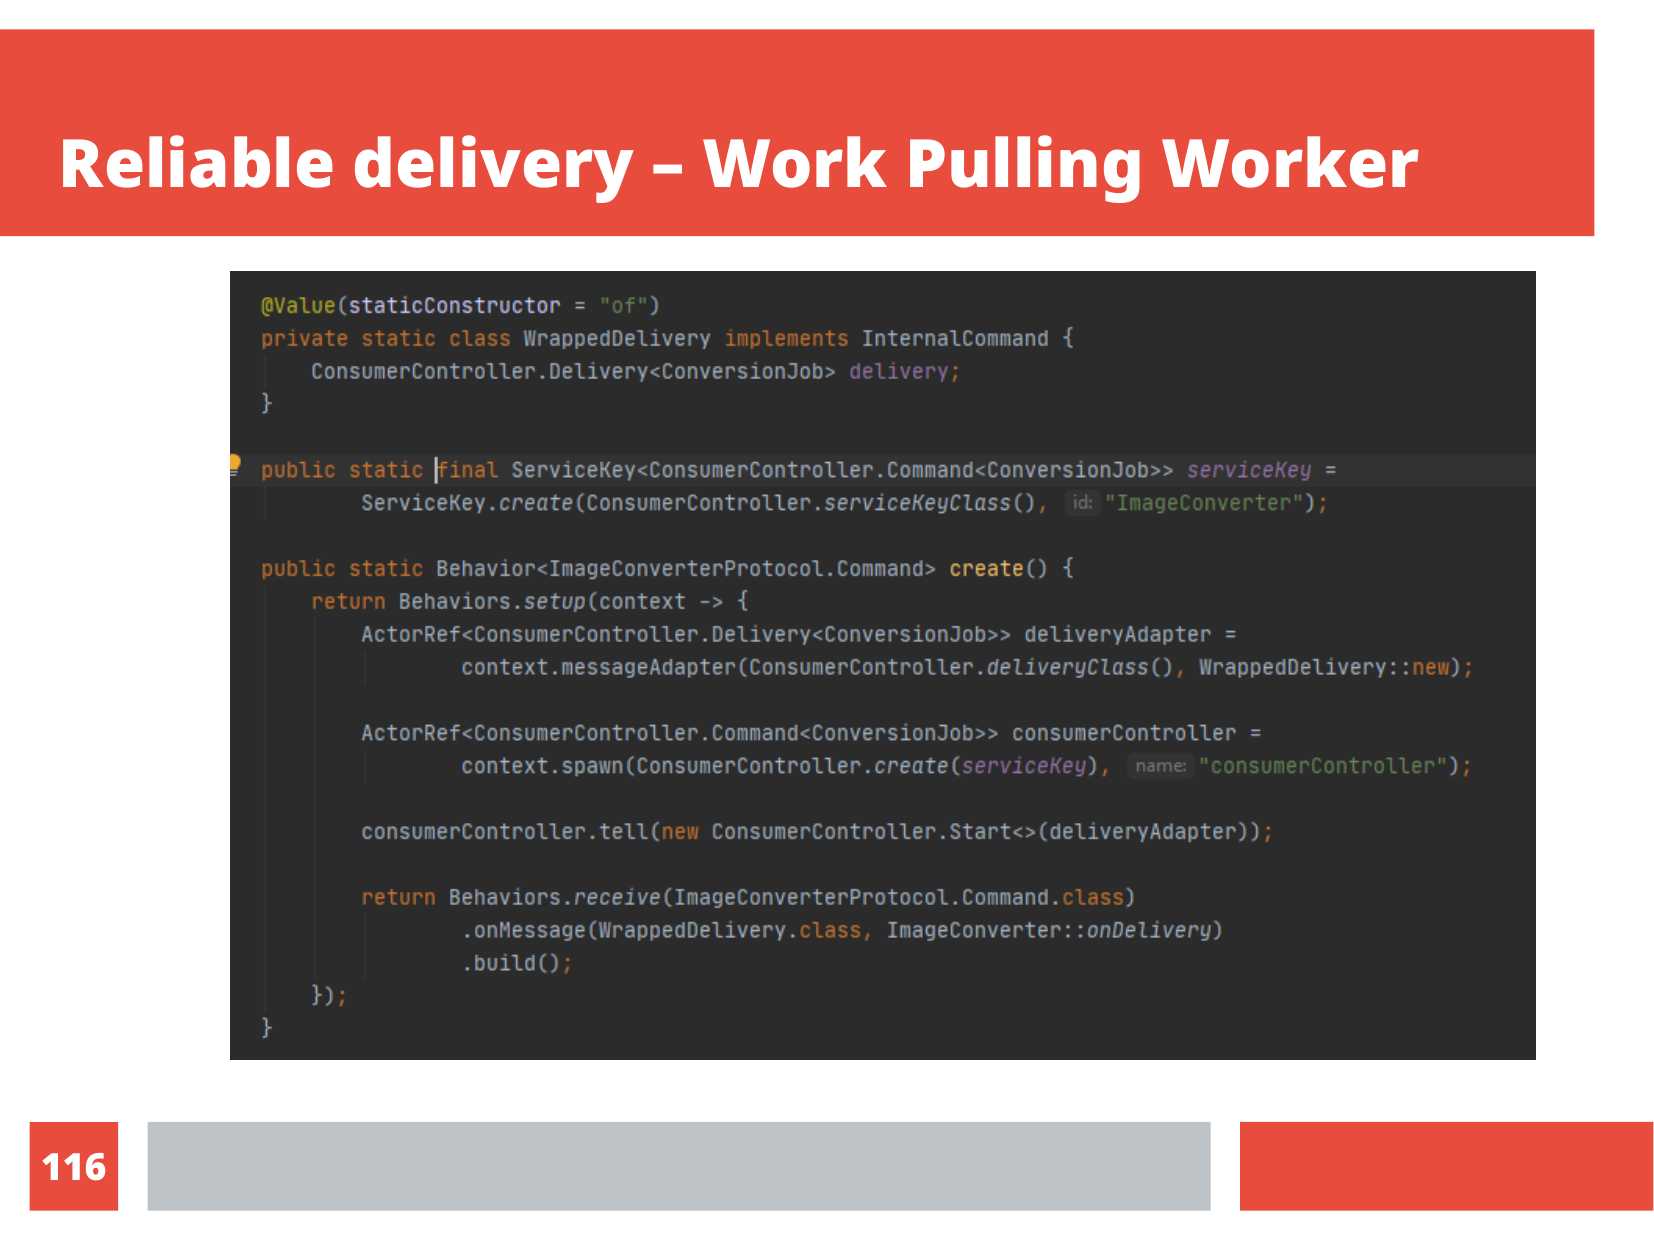

# Reliable delivery – Work Pulling Worker
116